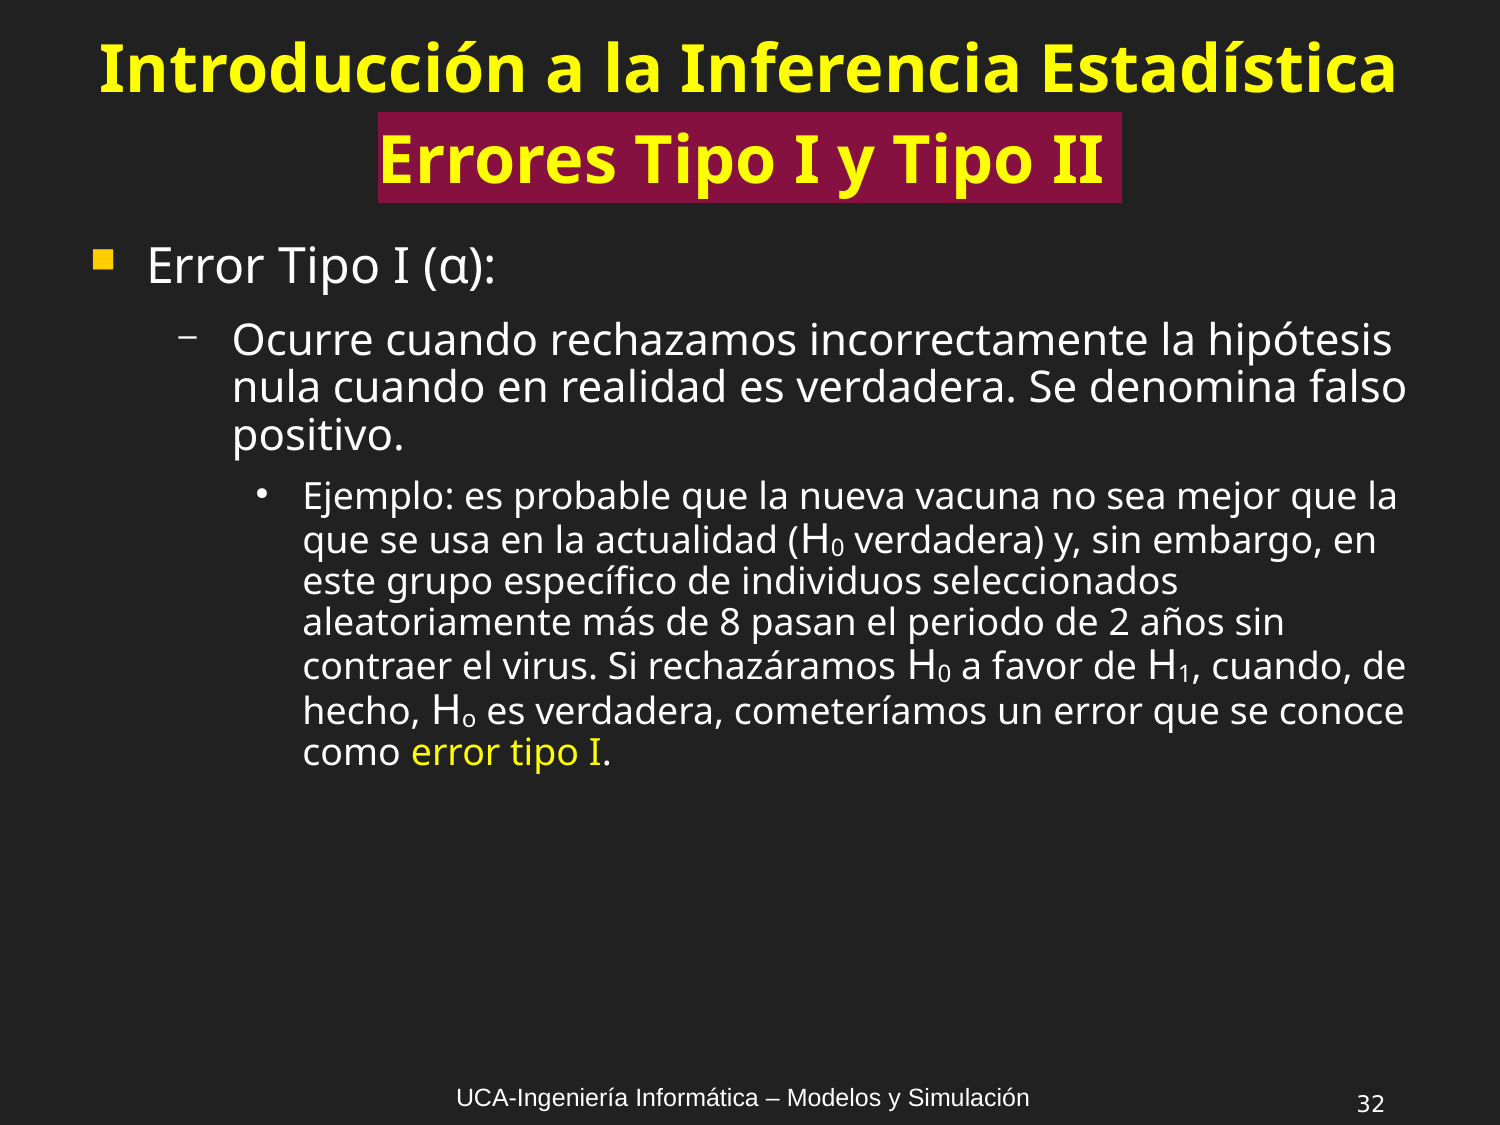

# Introducción a la Inferencia Estadística Errores Tipo I y Tipo II
Error Tipo I (α):
Ocurre cuando rechazamos incorrectamente la hipótesis nula cuando en realidad es verdadera. Se denomina falso positivo.
Ejemplo: es probable que la nueva vacuna no sea mejor que la que se usa en la actualidad (H0 verdadera) y, sin embargo, en este grupo específico de individuos seleccionados aleatoriamente más de 8 pasan el periodo de 2 años sin contraer el virus. Si rechazáramos H0 a favor de H1, cuando, de hecho, Ho es verdadera, cometeríamos un error que se conoce como error tipo I.